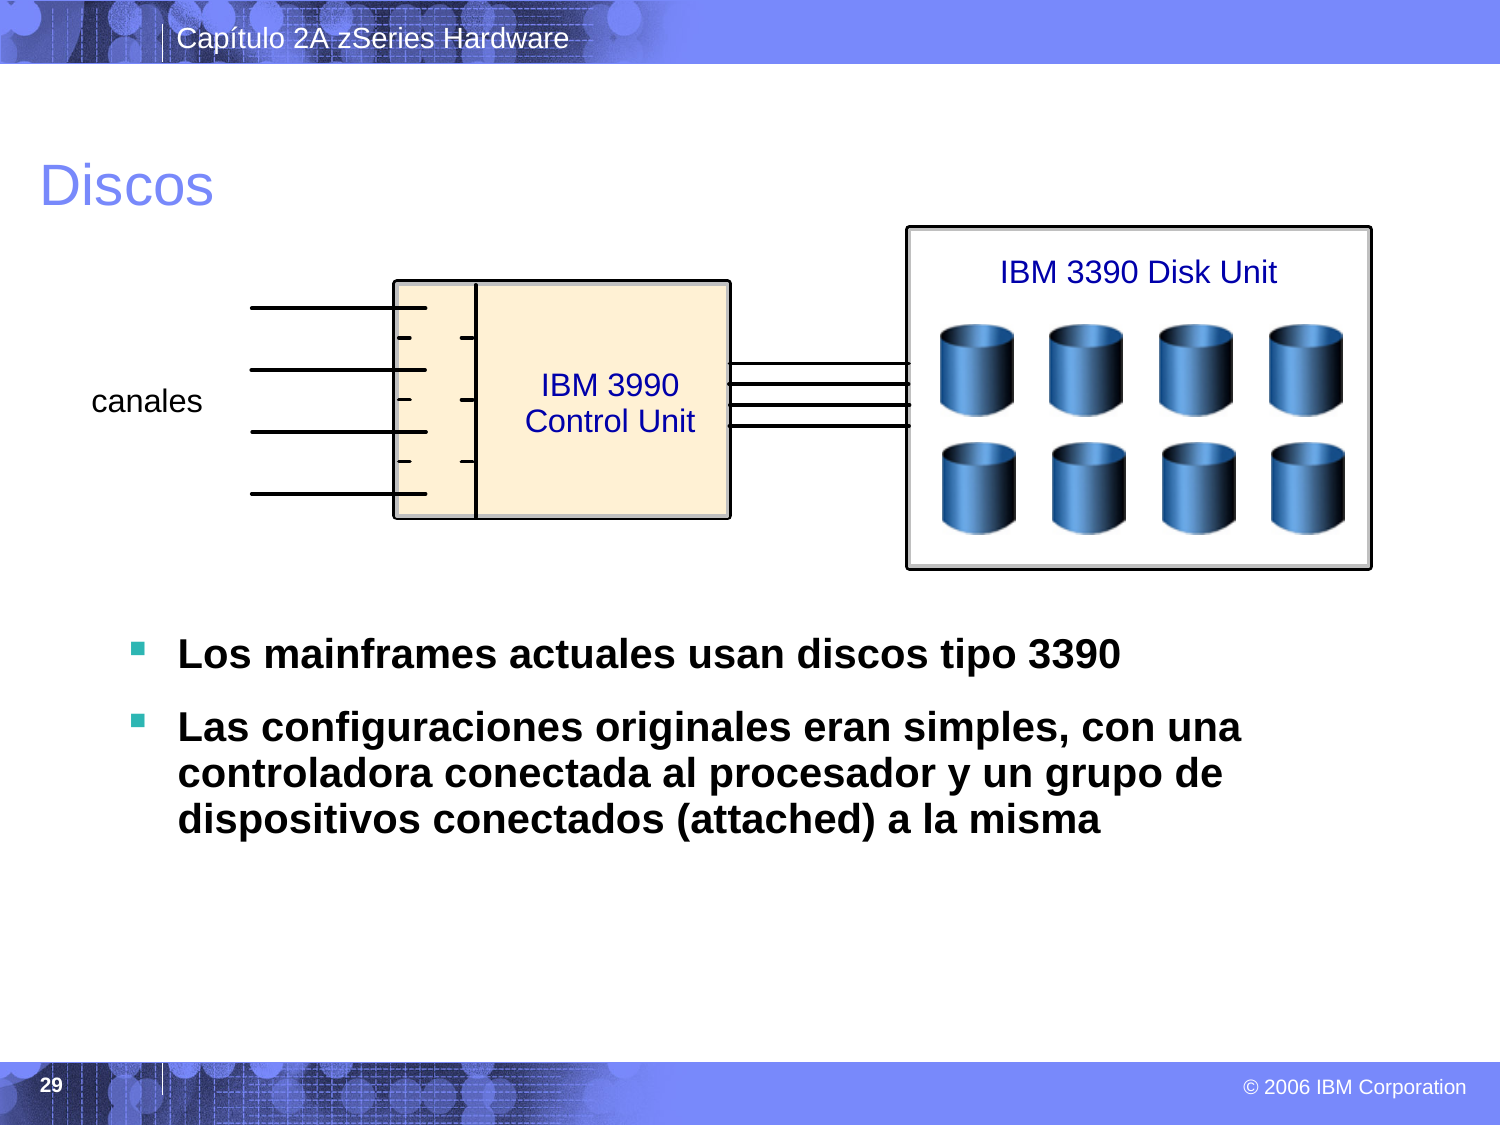

# Discos
Los mainframes actuales usan discos tipo 3390
Las configuraciones originales eran simples, con una controladora conectada al procesador y un grupo de dispositivos conectados (attached) a la misma
29